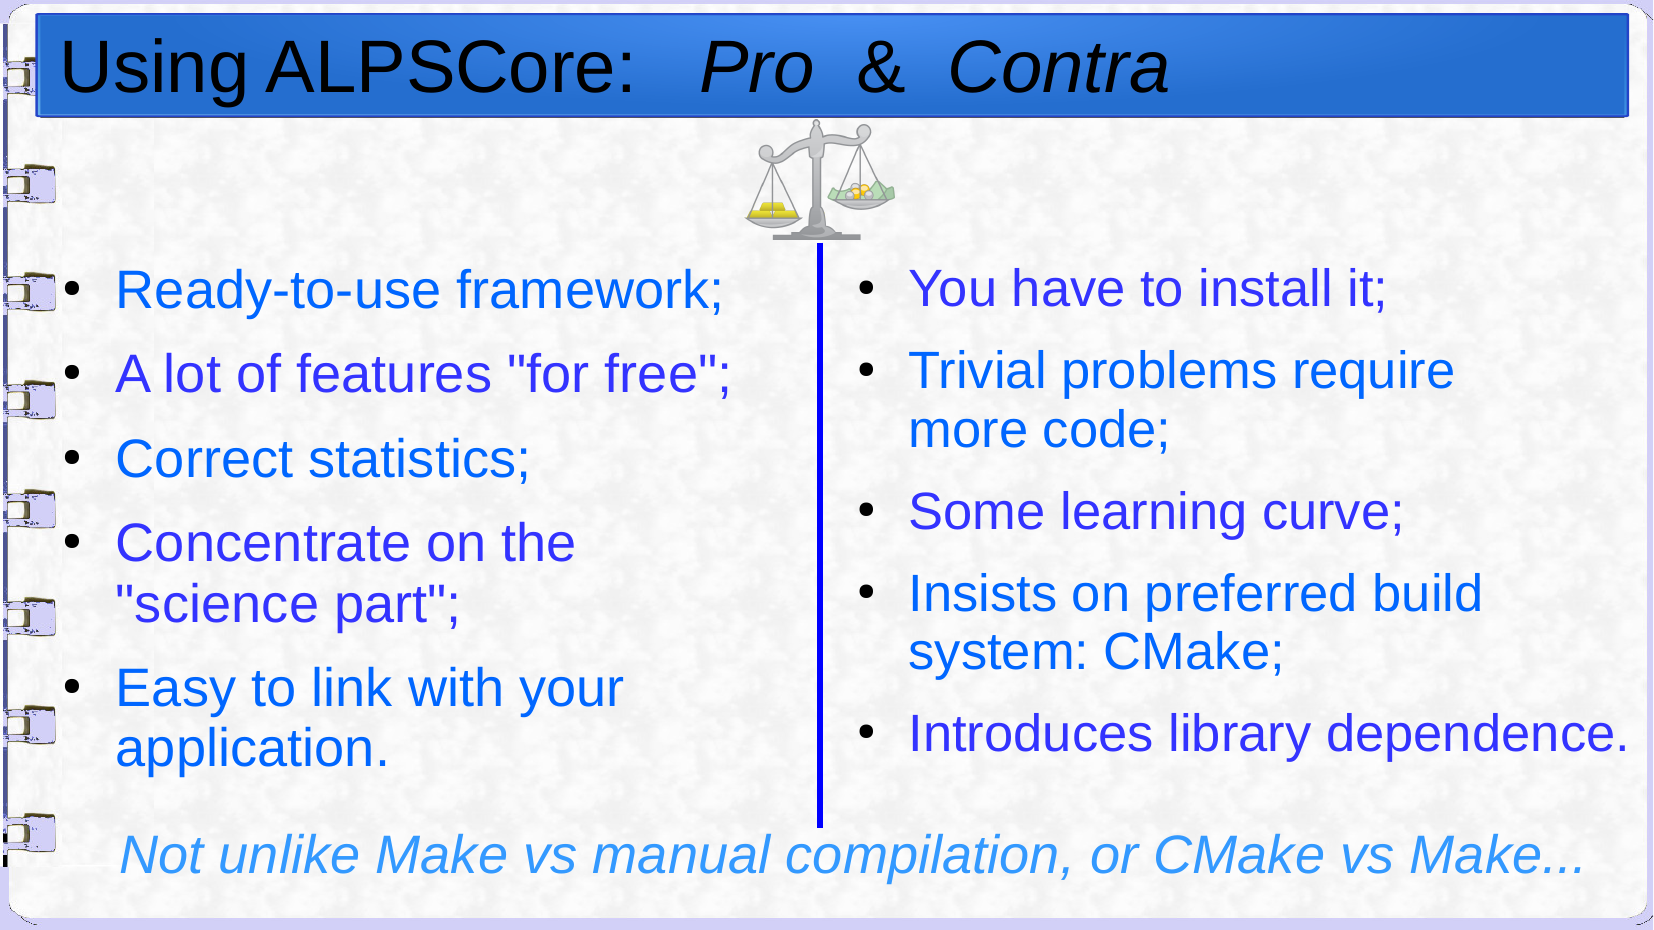

# Using ALPSCore: Pro & Contra
Ready-to-use framework;
A lot of features "for free";
Correct statistics;
Concentrate on the
"science part";
Easy to link with your application.
You have to install it;
Trivial problems require
more code;
Some learning curve;
Insists on preferred build system: CMake;
Introduces library dependence.
Not unlike Make vs manual compilation, or CMake vs Make...